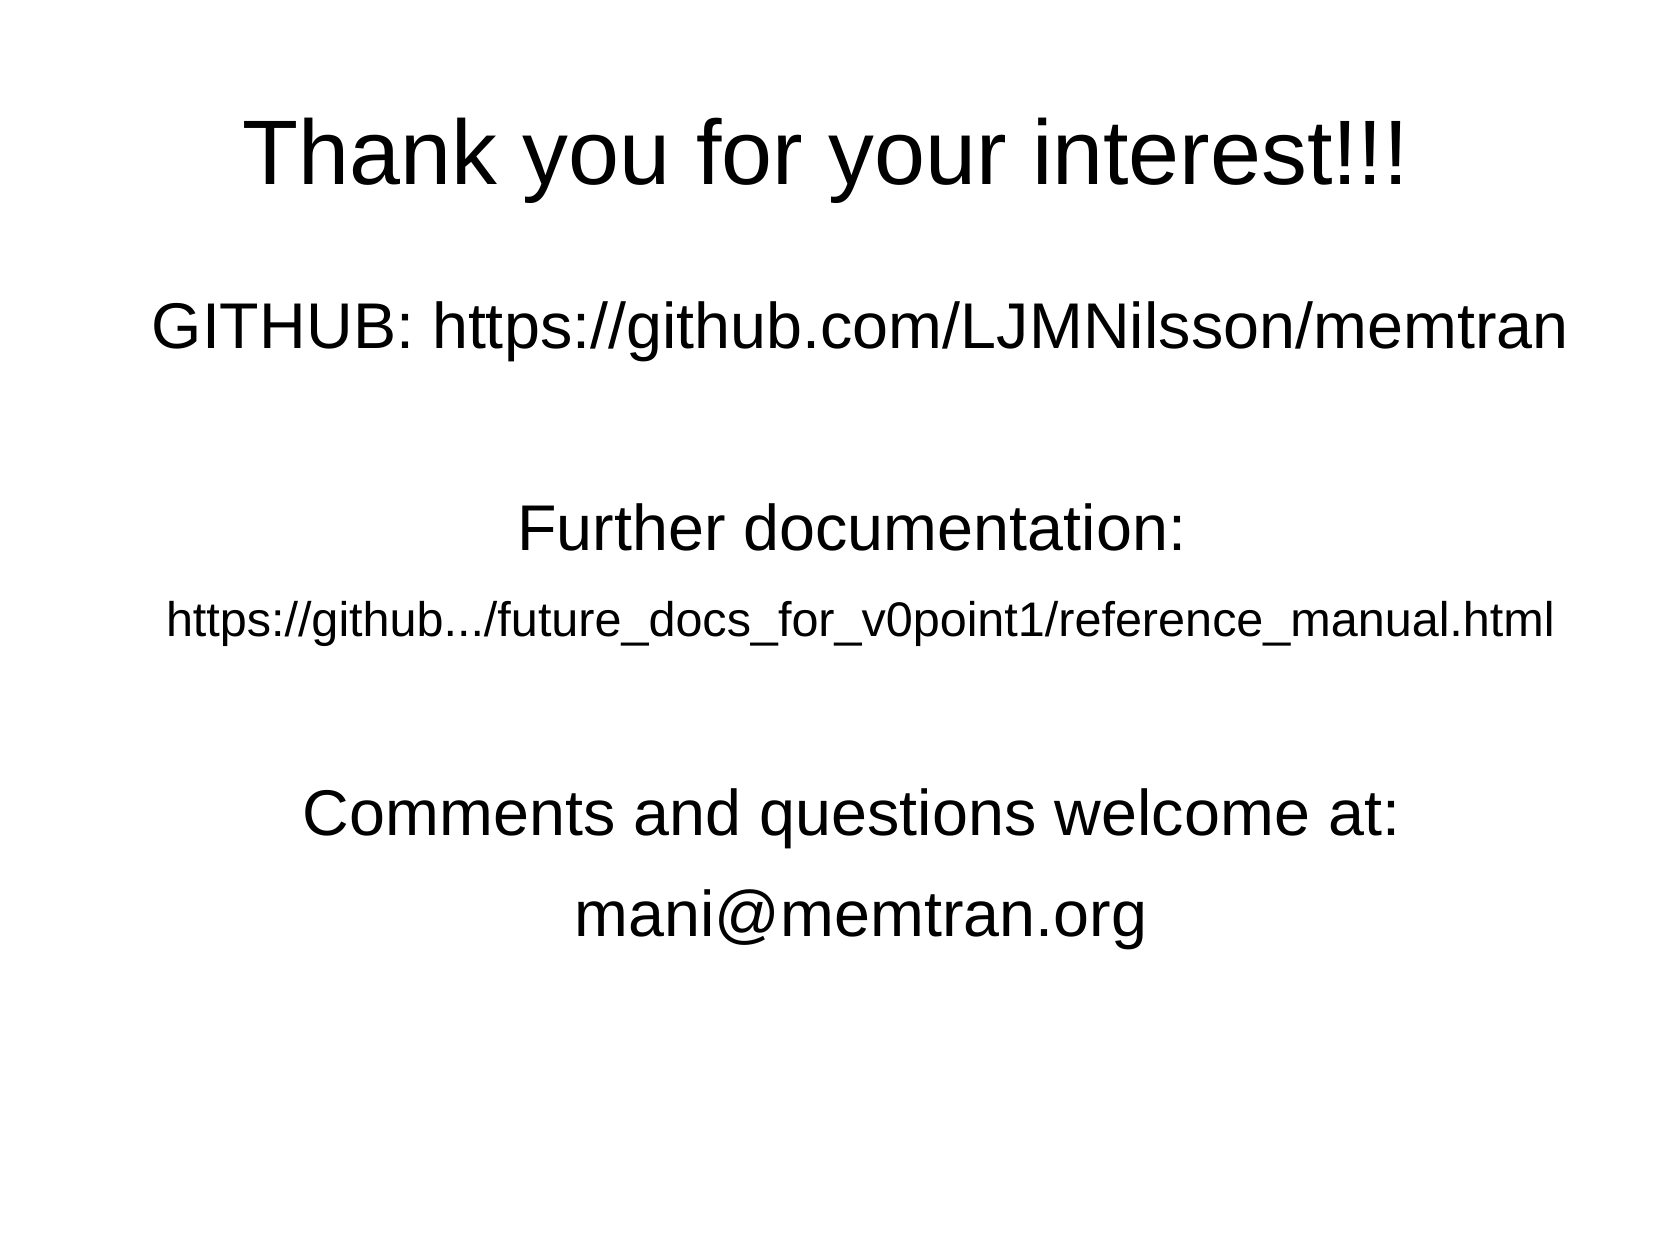

# Thank you for your interest!!!
GITHUB: https://github.com/LJMNilsson/memtran
Further documentation:
https://github.../future_docs_for_v0point1/reference_manual.html
Comments and questions welcome at:
mani@memtran.org